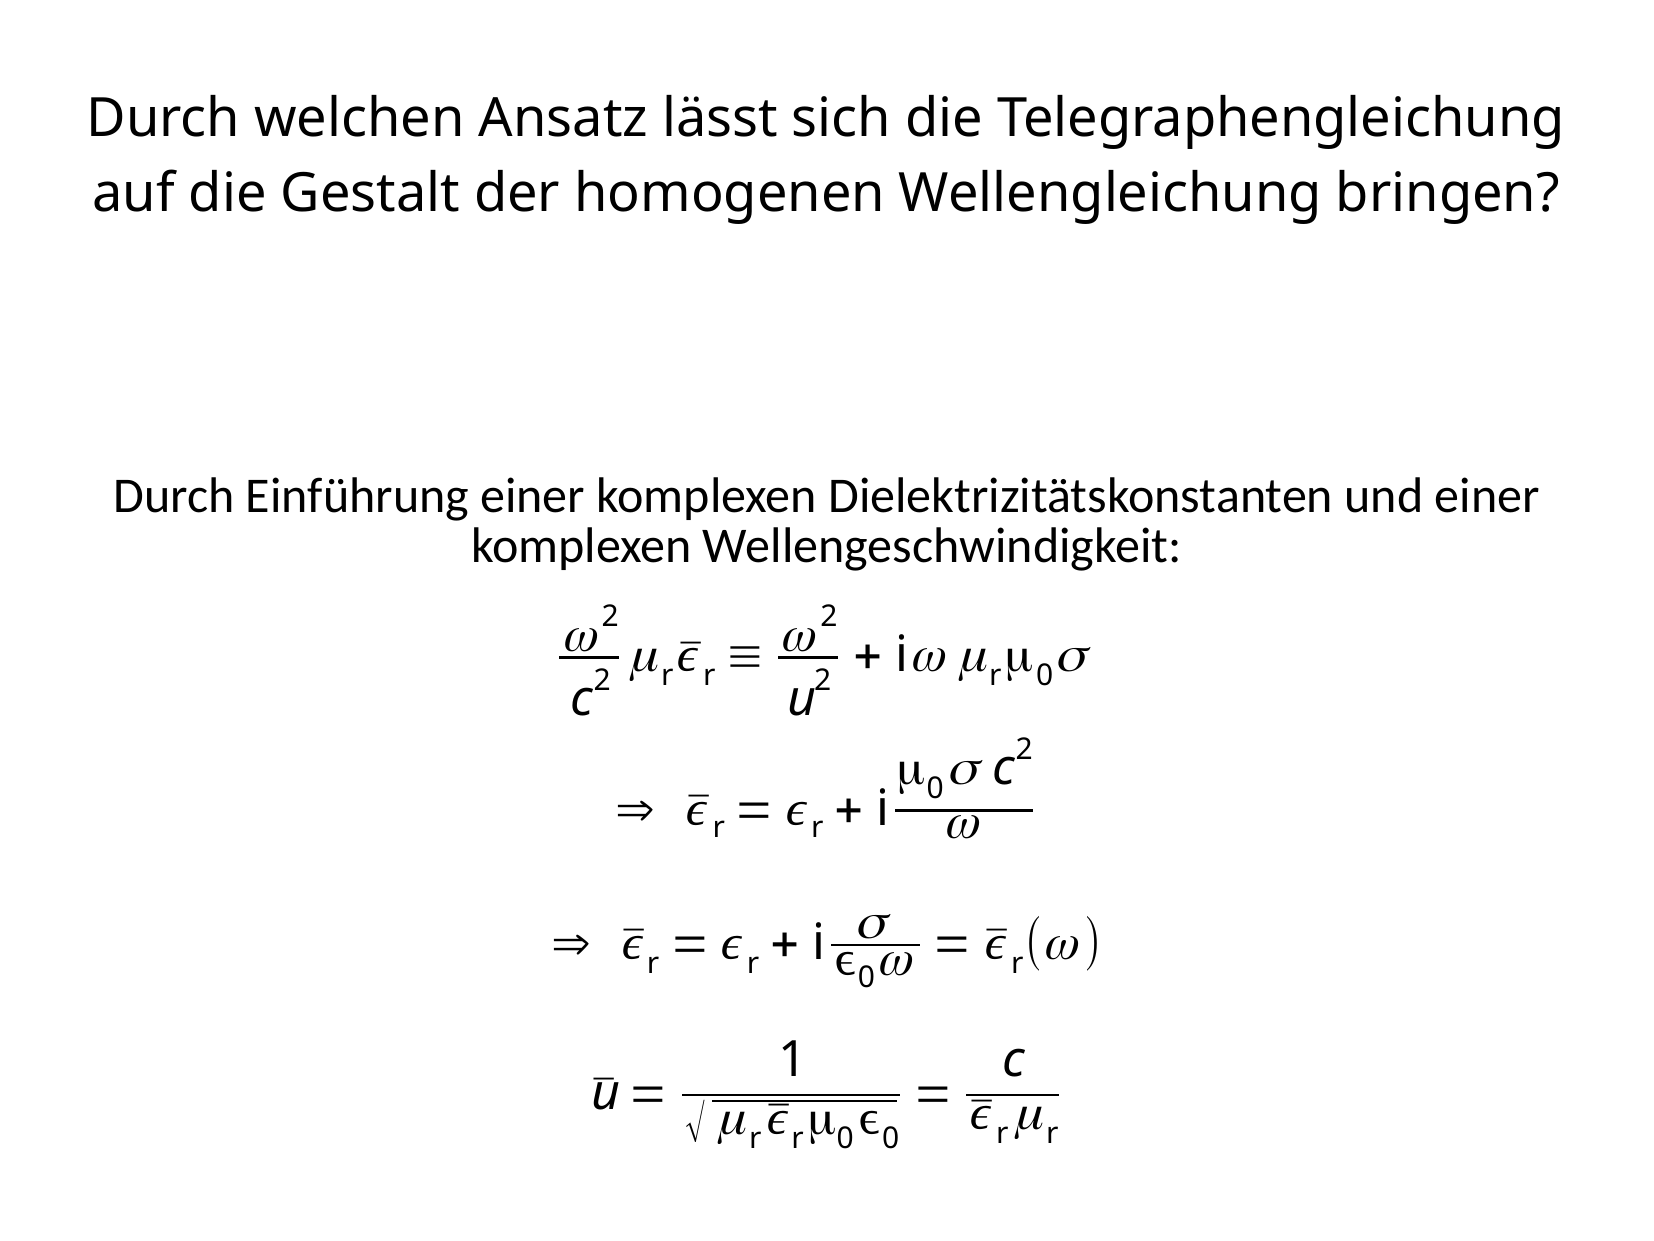

# Durch welchen Ansatz lässt sich die Telegraphengleichung auf die Gestalt der homogenen Wellengleichung bringen?
Durch Einführung einer komplexen Dielektrizitätskonstanten und einer komplexen Wellengeschwindigkeit: